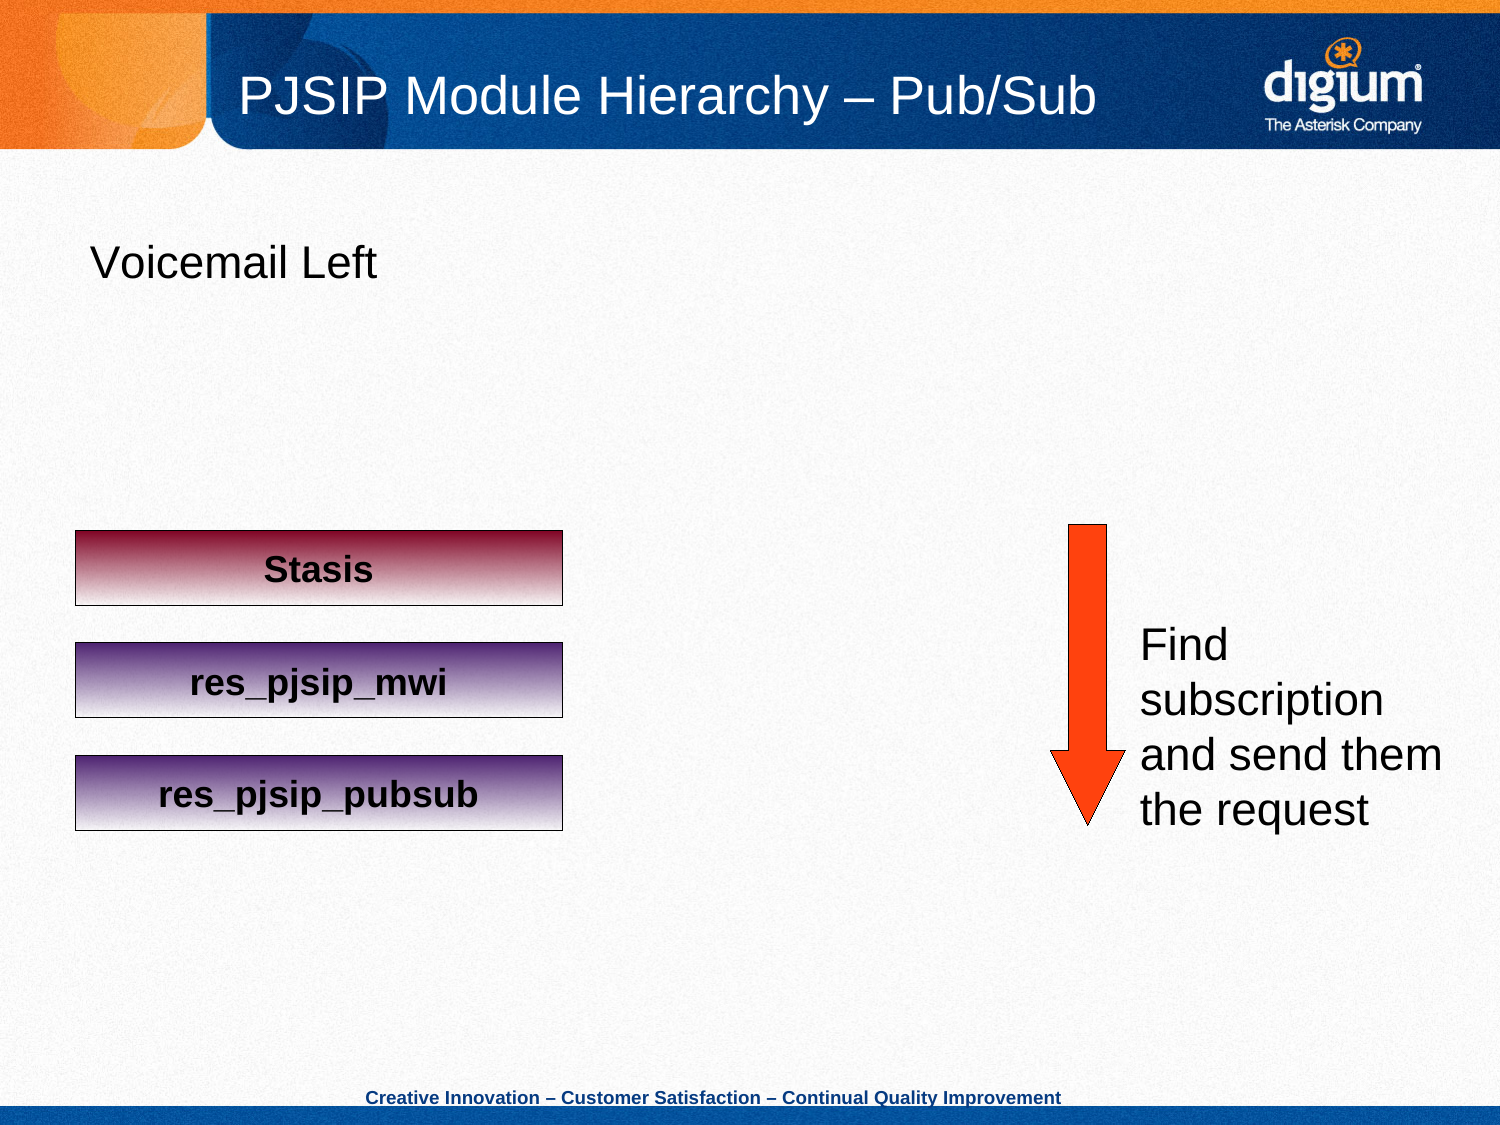

# PJSIP Module Hierarchy – Pub/Sub
Voicemail Left
Stasis
Find subscription and send them the request
res_pjsip_mwi
res_pjsip_pubsub